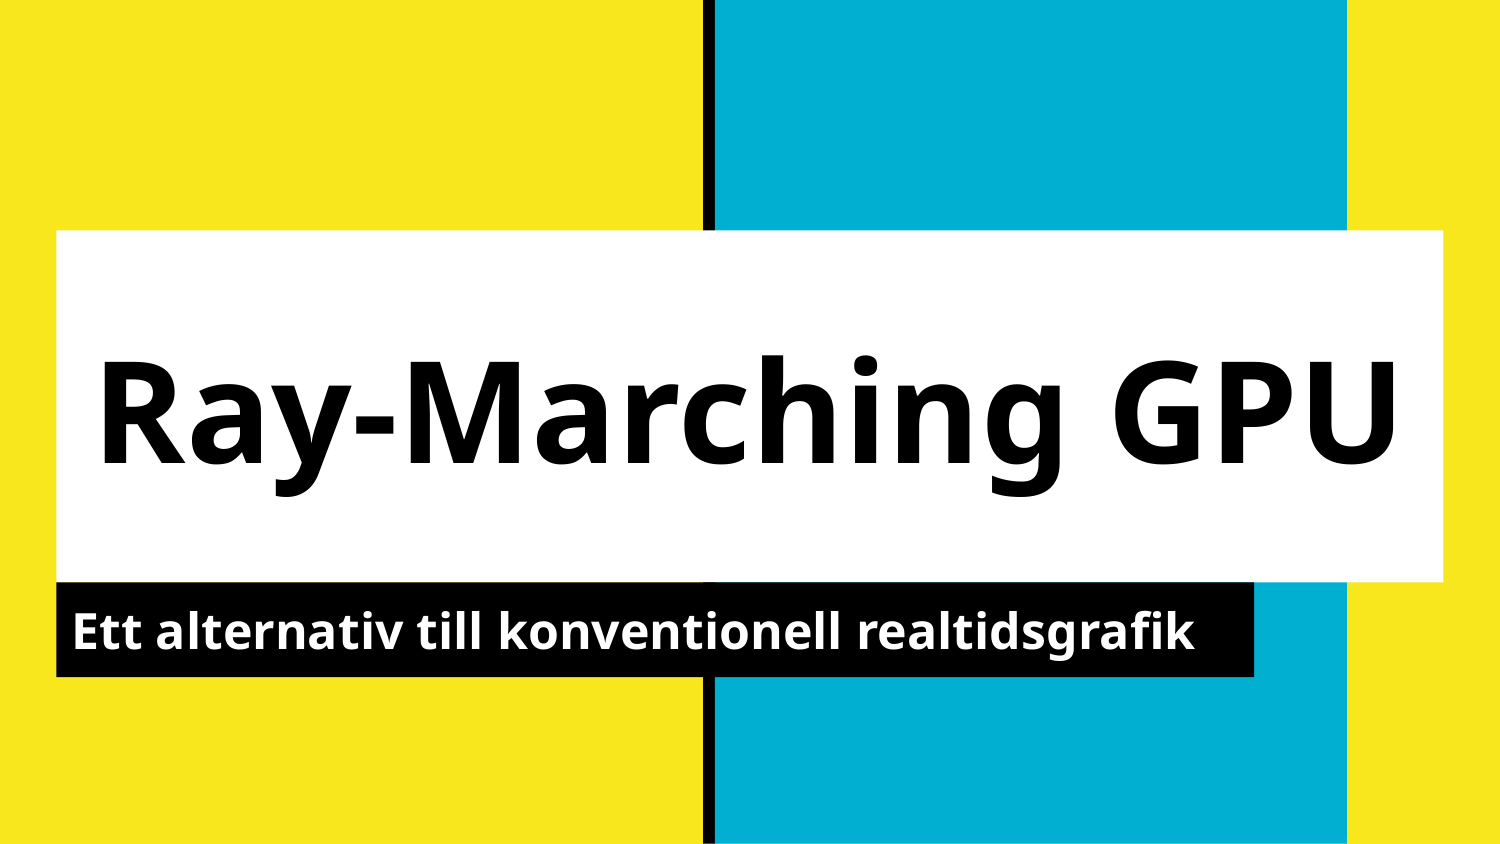

# Ray-Marching GPU
Ett alternativ till konventionell realtidsgrafik